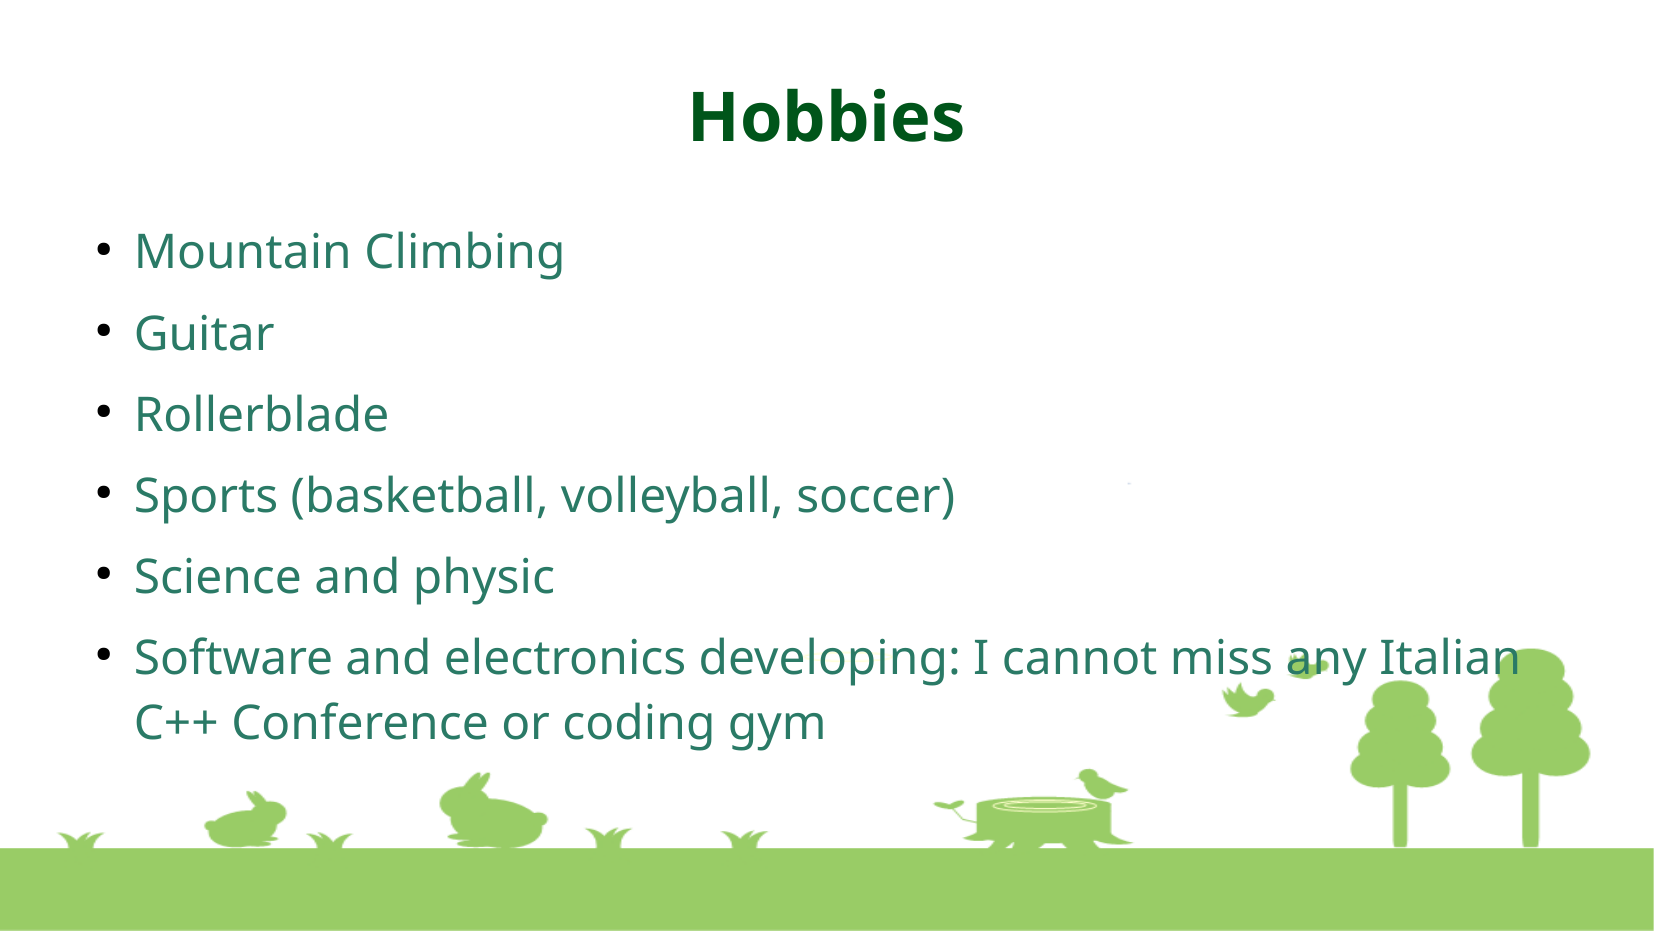

# Hobbies
Mountain Climbing
Guitar
Rollerblade
Sports (basketball, volleyball, soccer)
Science and physic
Software and electronics developing: I cannot miss any Italian C++ Conference or coding gym